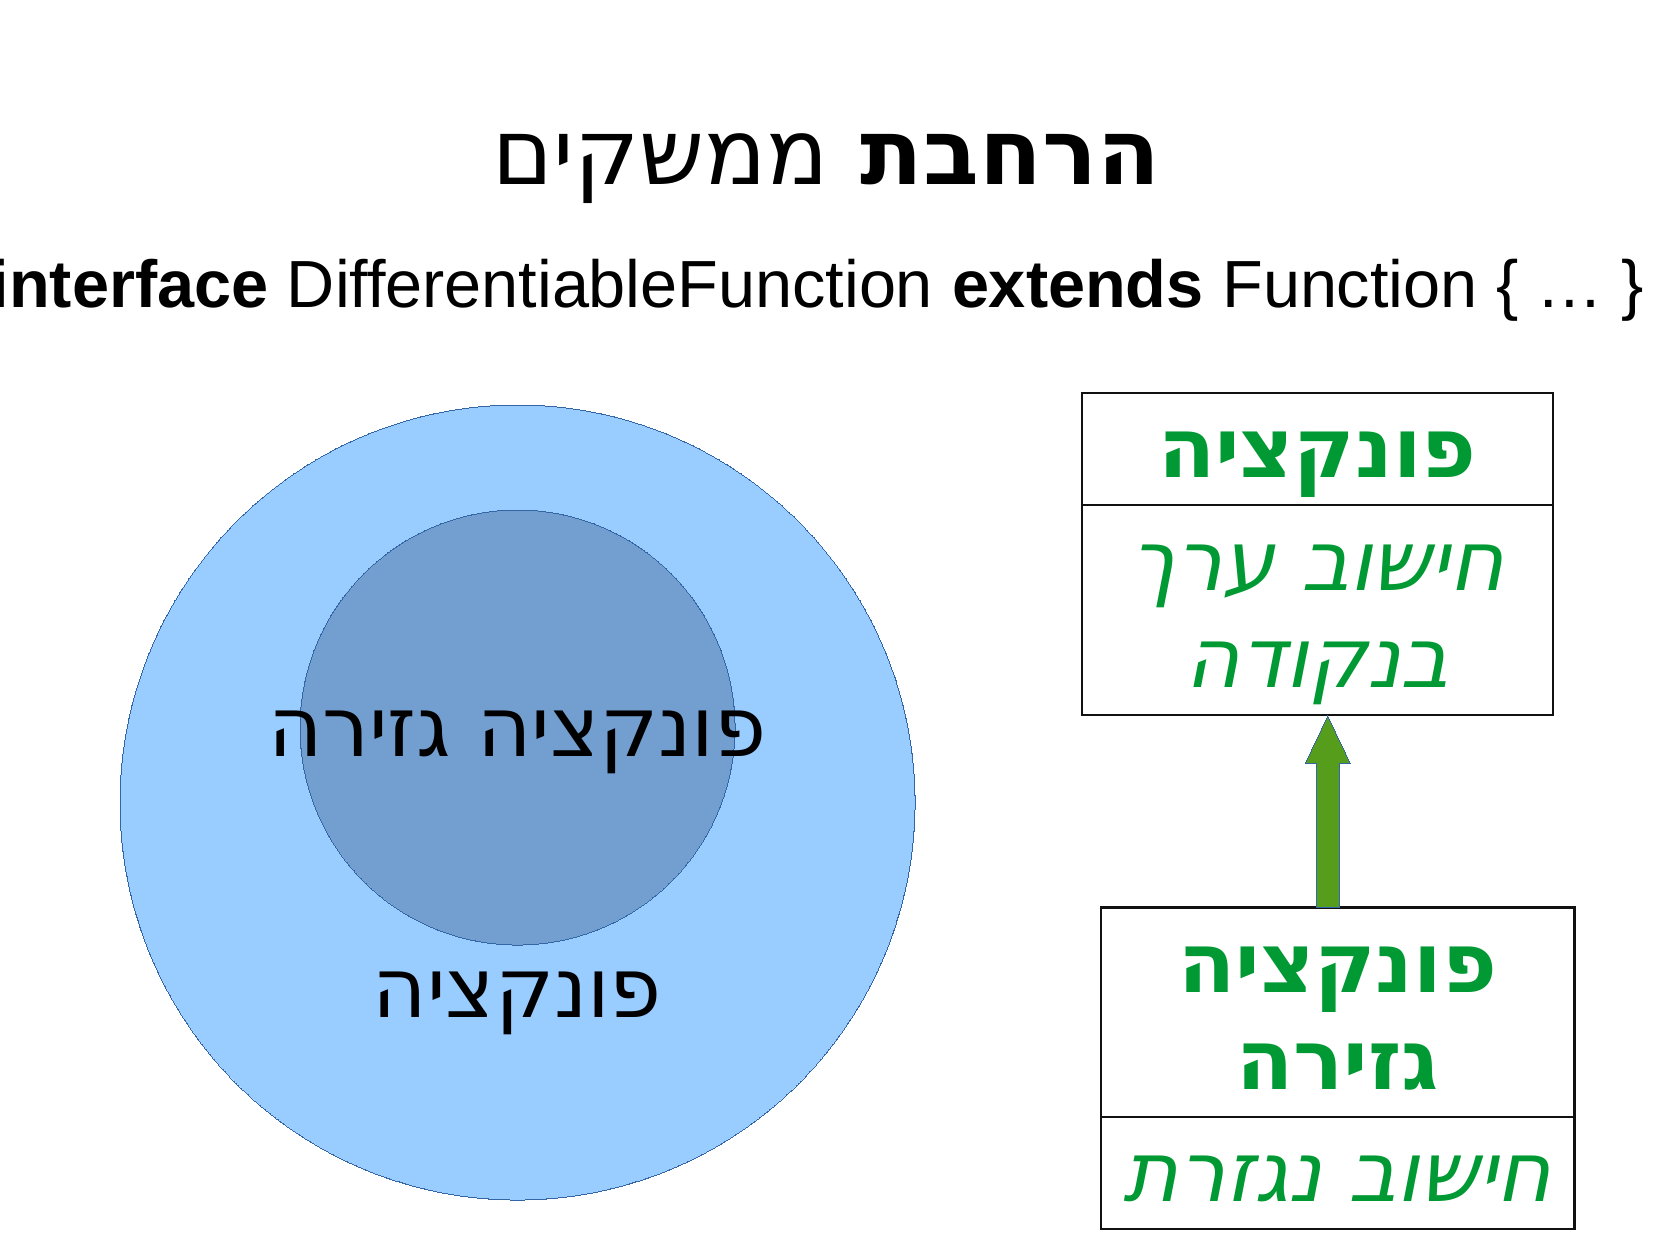

# הרחבת ממשקים
interface DifferentiableFunction extends Function { … }
| פונקציה |
| --- |
| חישוב ערך בנקודה |
פונקציה
פונקציה גזירה
| פונקציה גזירה |
| --- |
| חישוב נגזרת |